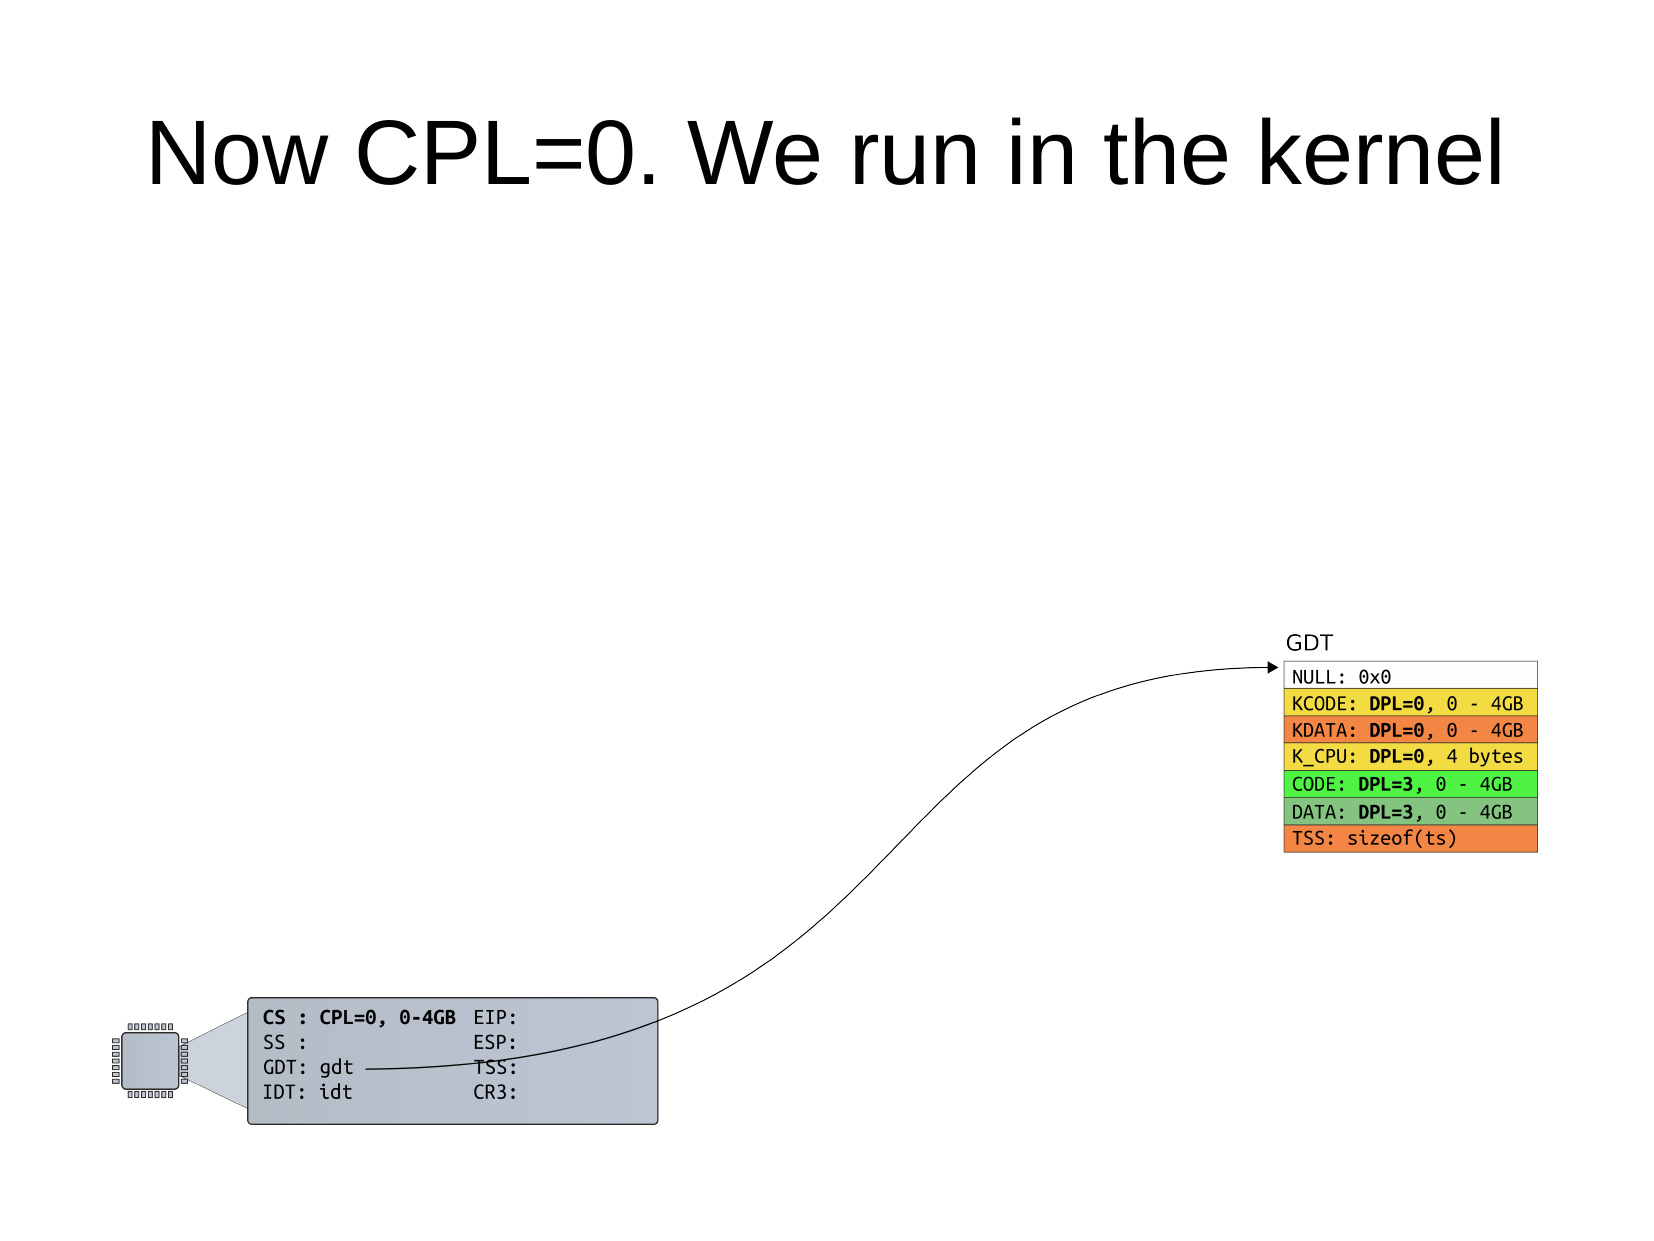

# Now CPL=0. We run in the kernel